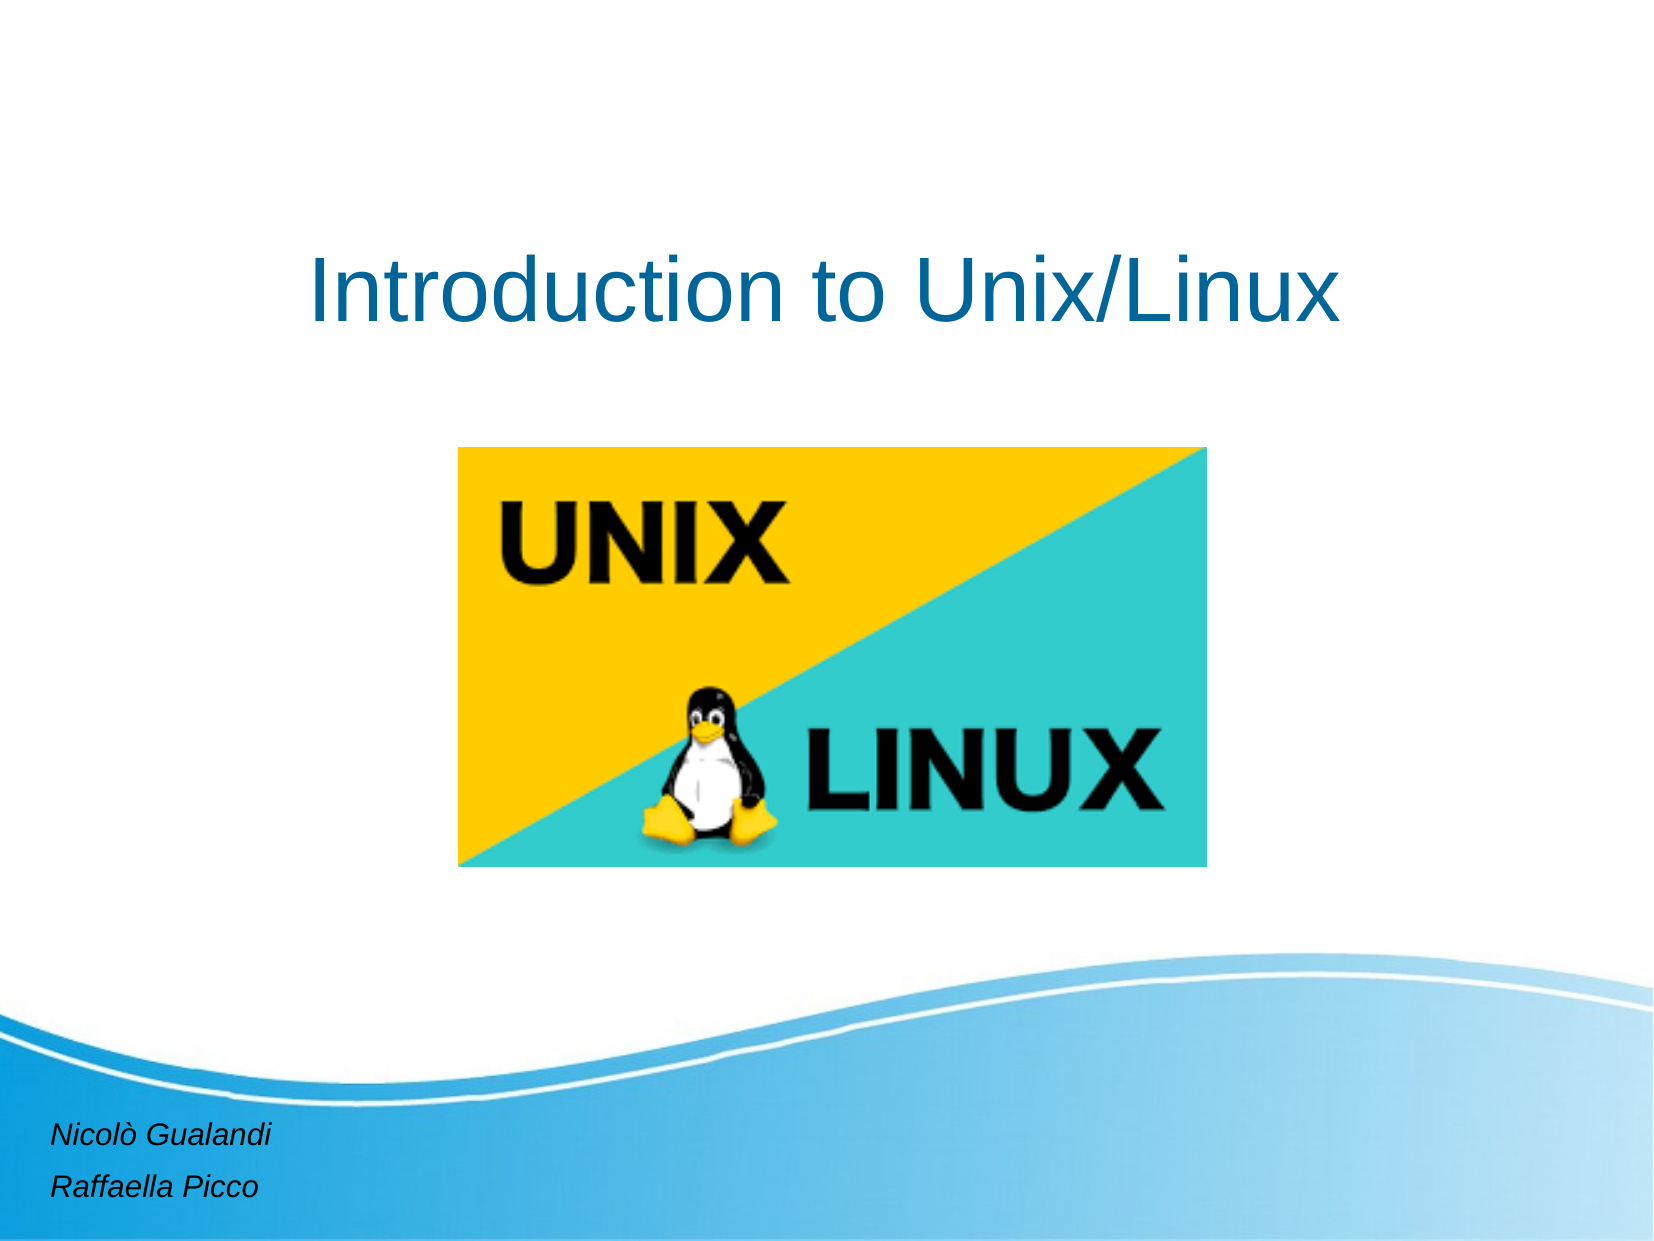

# Introduction to Unix/Linux
Nicolò Gualandi
Raffaella Picco